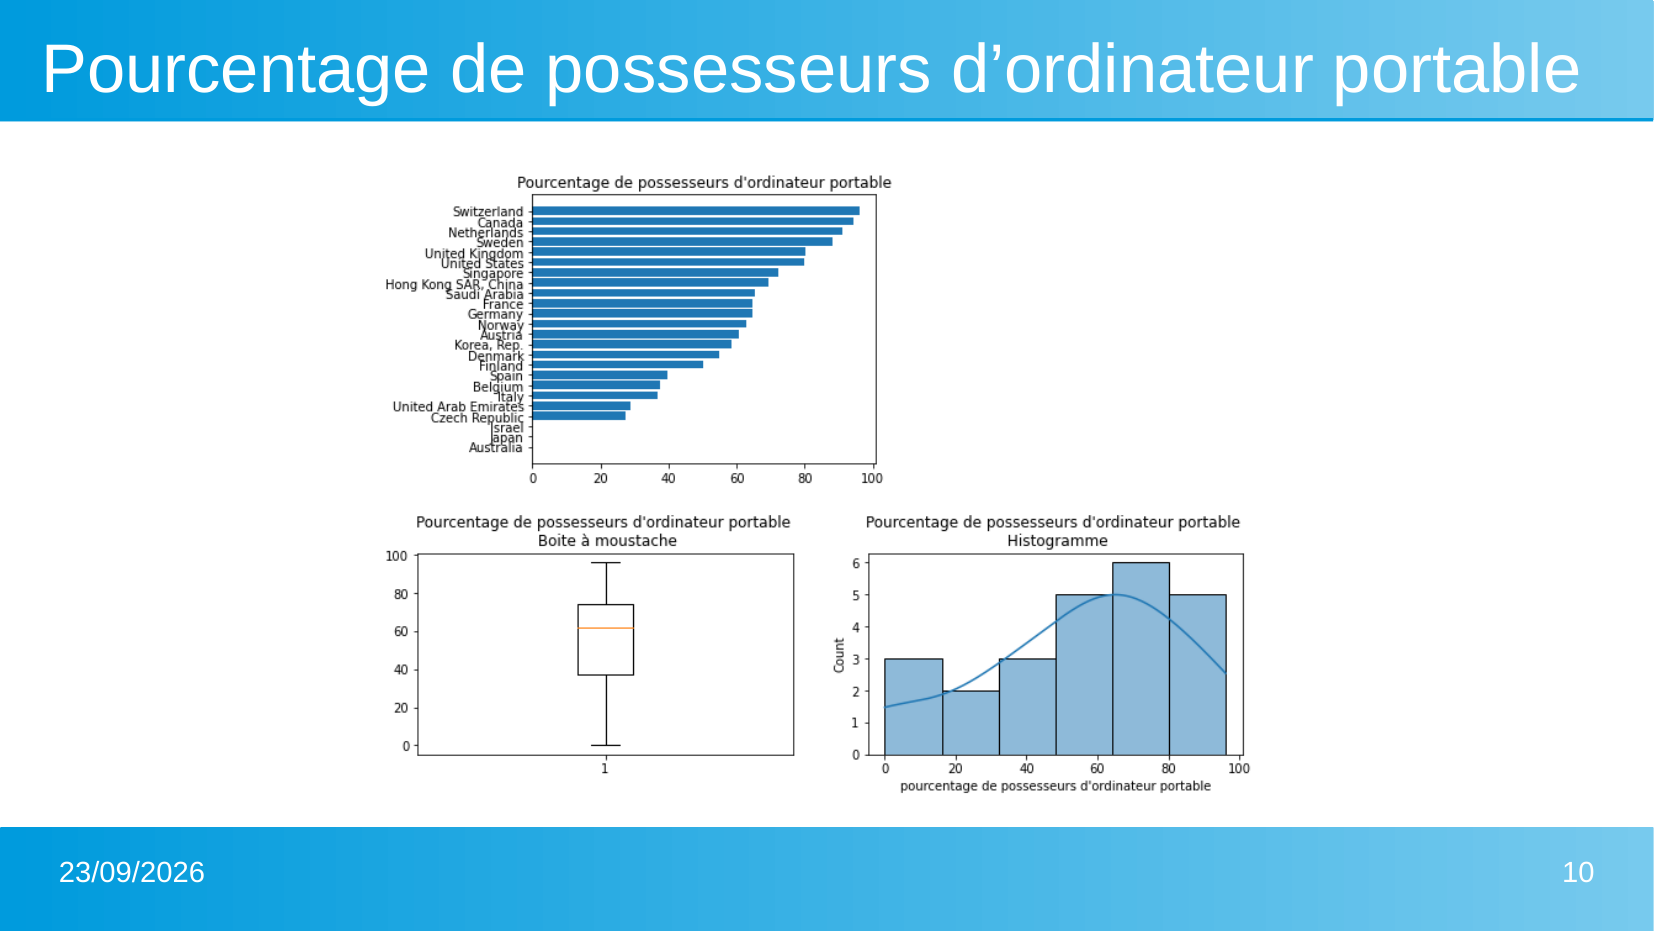

# Pourcentage de possesseurs d’ordinateur portable
10